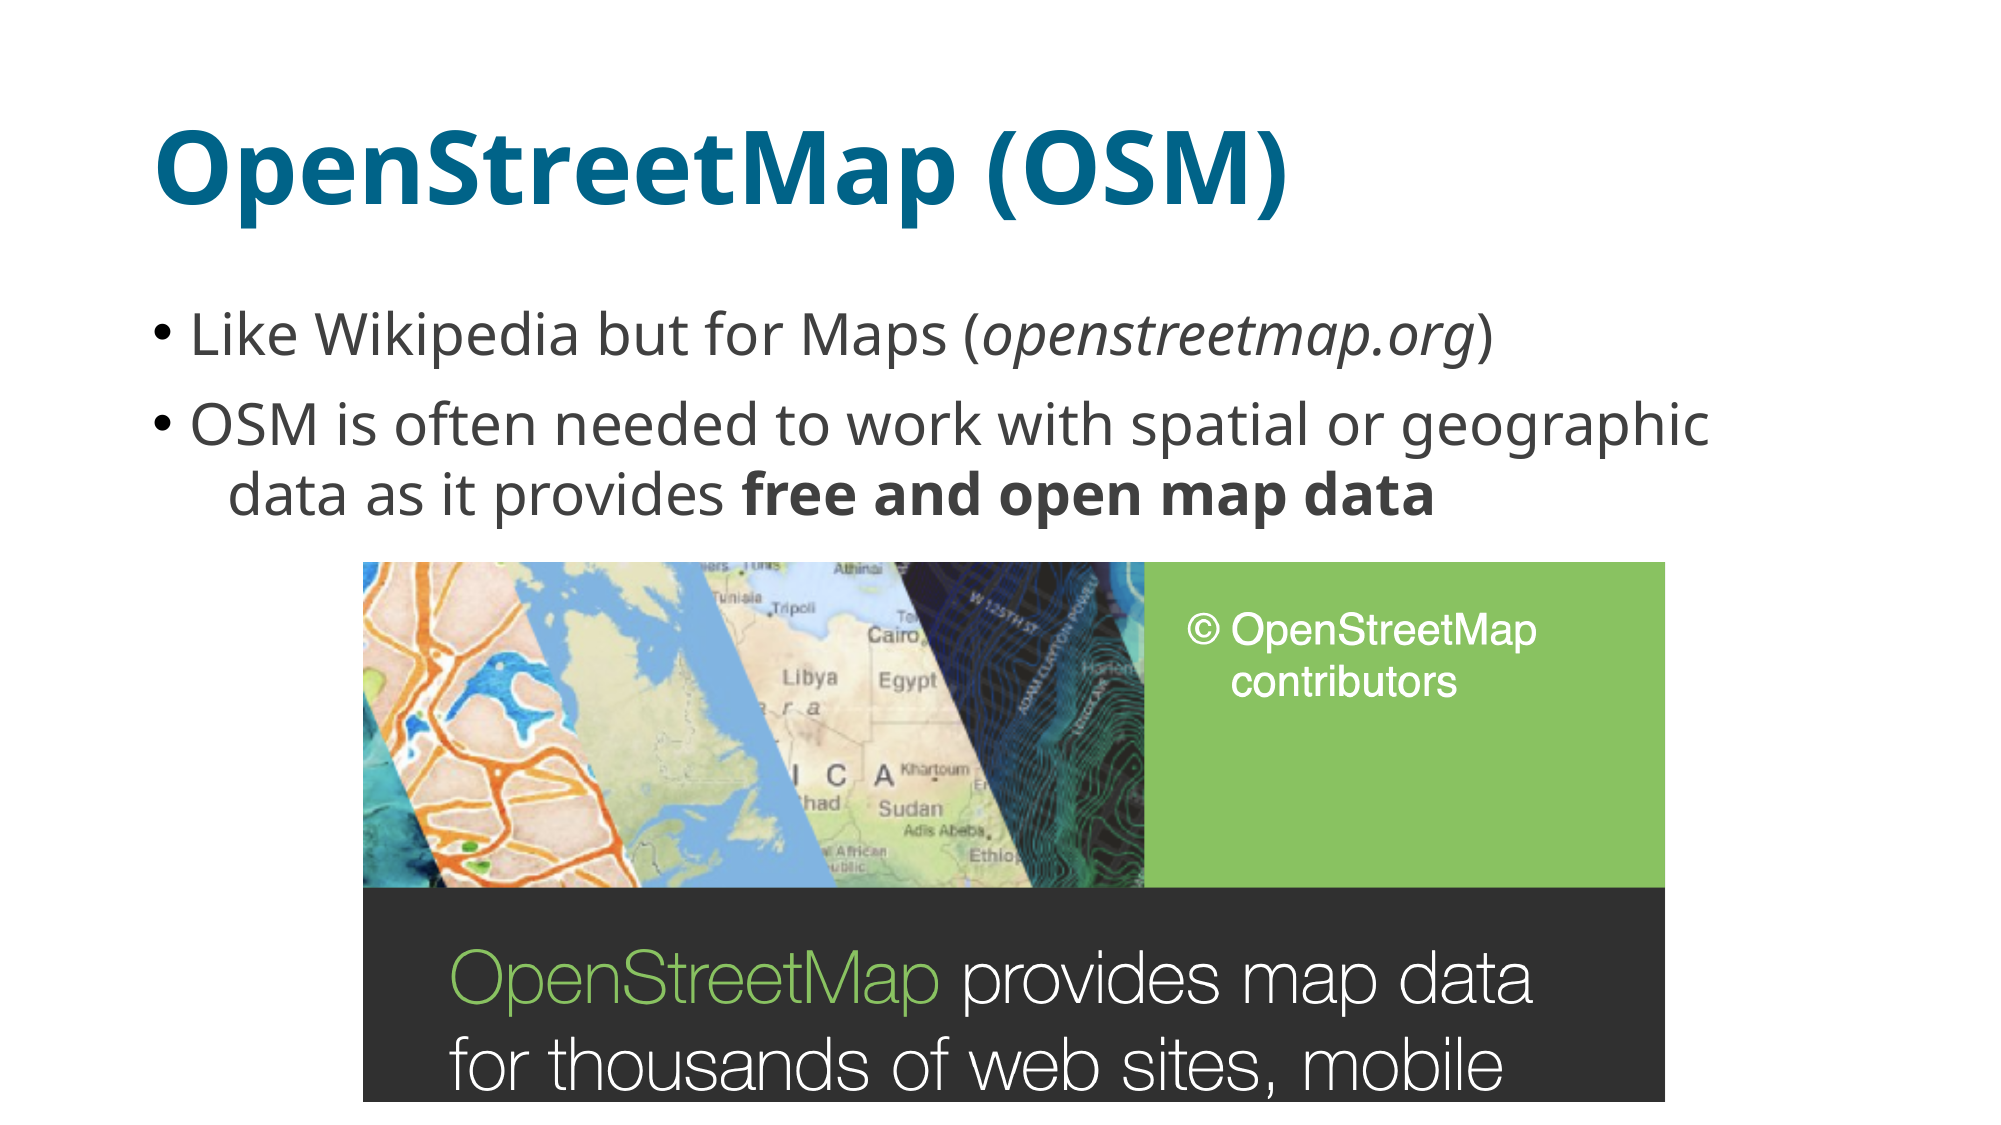

# OpenStreetMap (OSM)
Like Wikipedia but for Maps (openstreetmap.org)
OSM is often needed to work with spatial or geographic data as it provides free and open map data